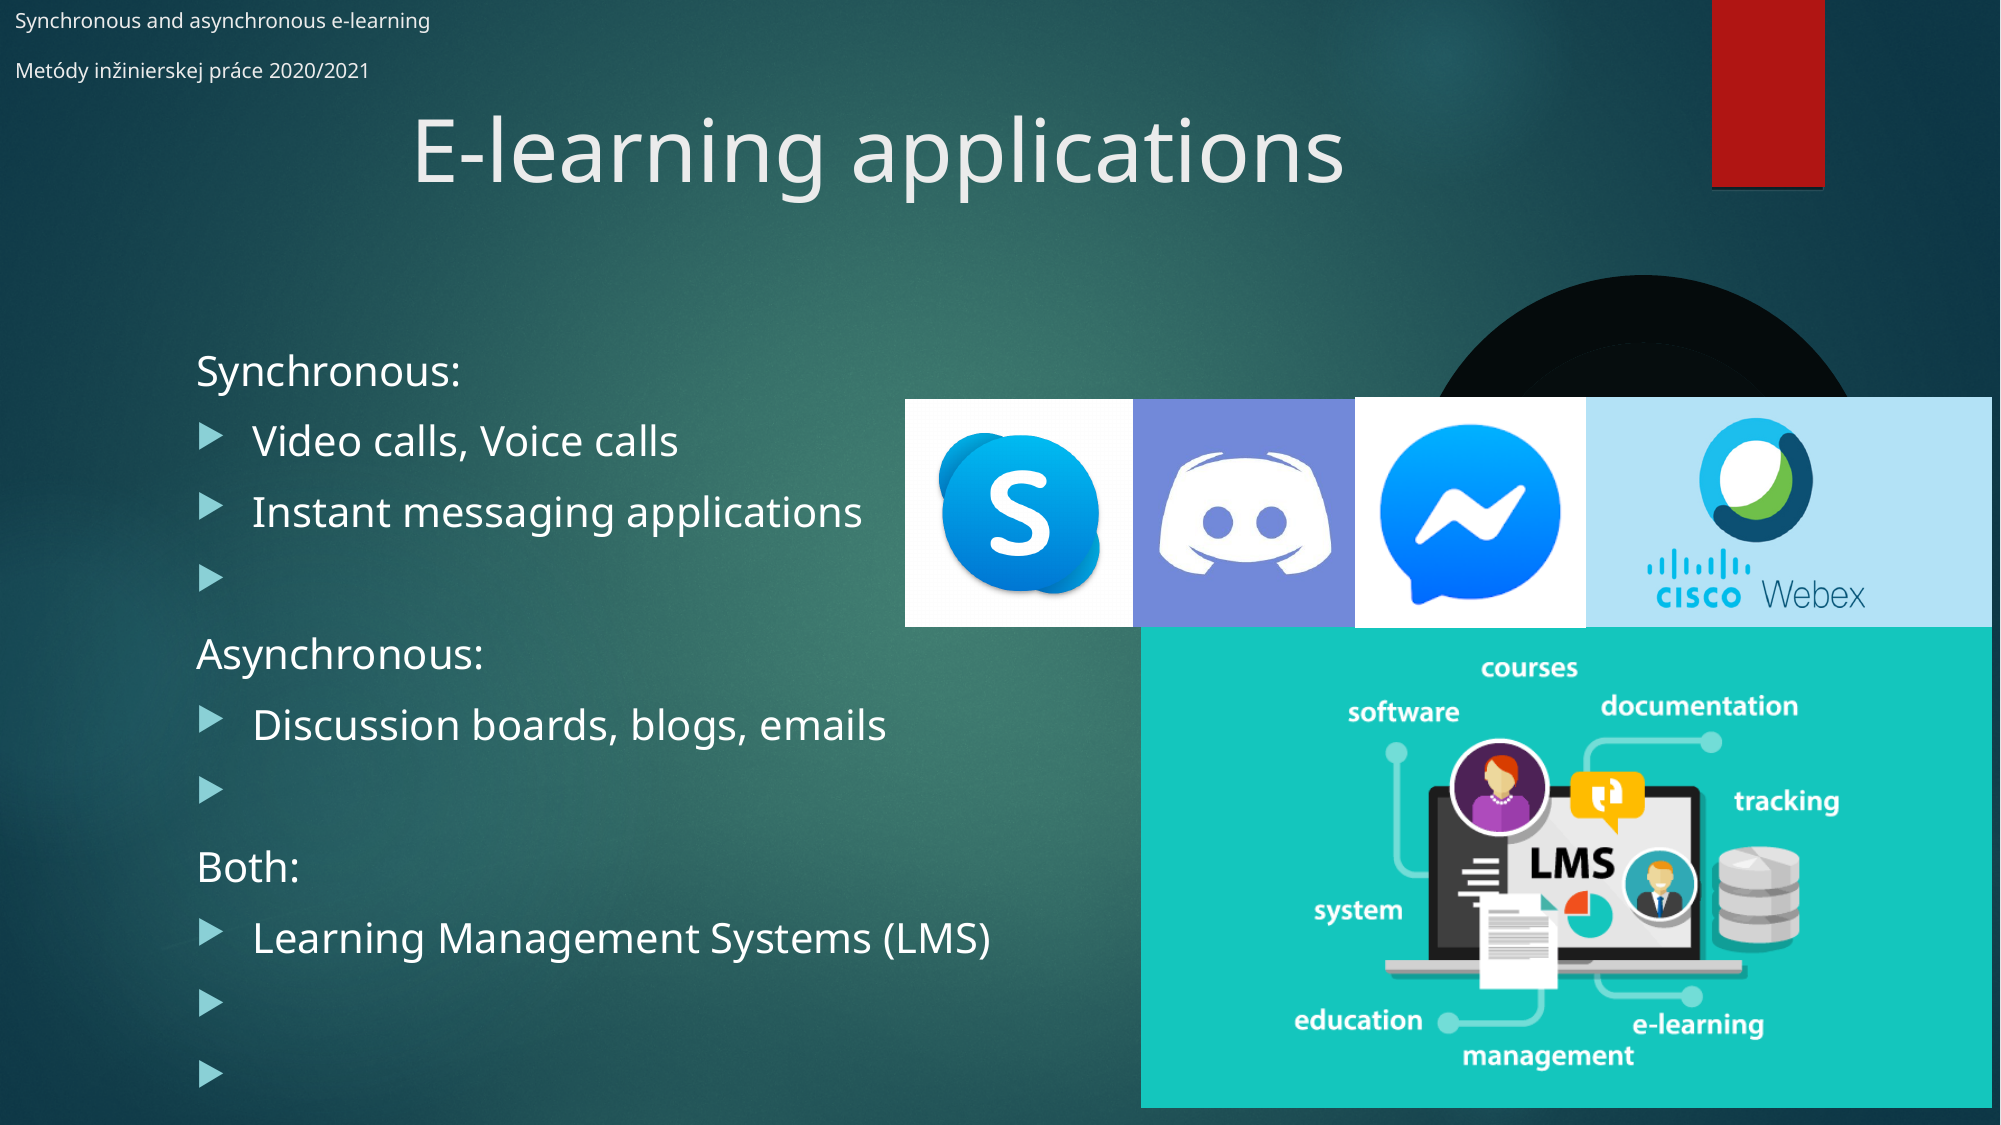

Synchronous and asynchronous e-learning
Metódy inžinierskej práce 2020/2021
# E-learning applications
Synchronous:
Video calls, Voice calls
Instant messaging applications
Asynchronous:
Discussion boards, blogs, emails
Both:
Learning Management Systems (LMS)